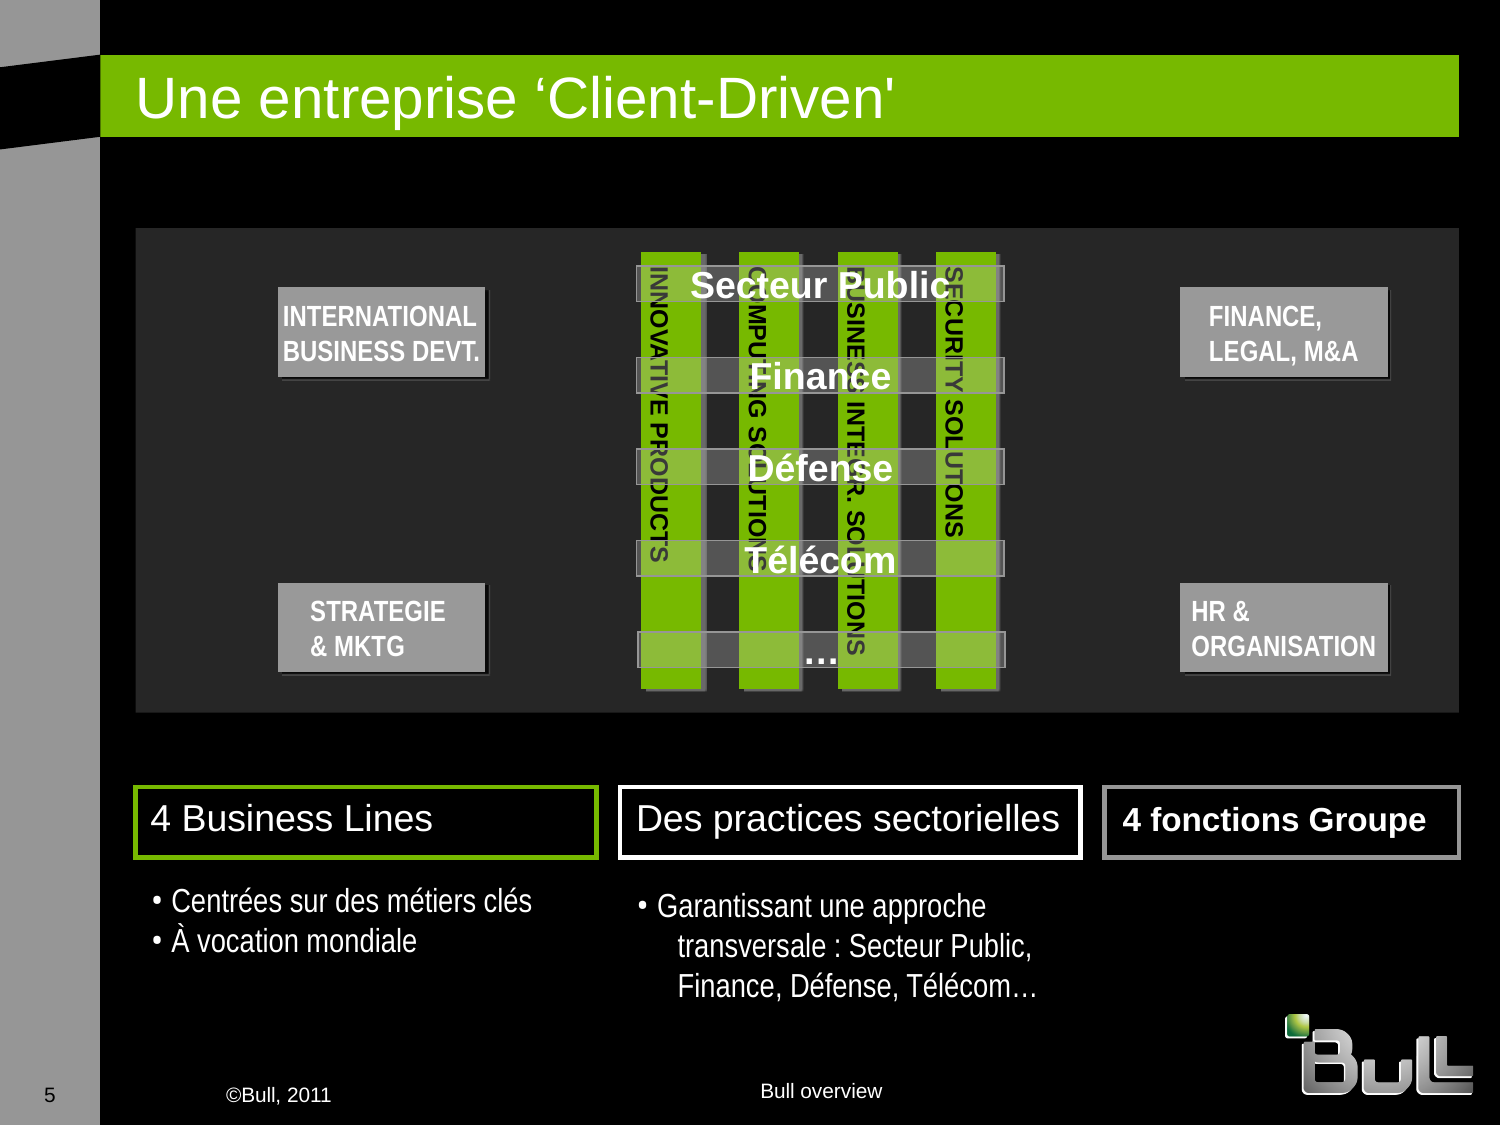

# Une entreprise ‘Client-Driven'
INTERNATIONAL BUSINESS DEVT.
FINANCE, LEGAL, M&A
INNOVATIVE PRODUCTS
COMPUTING SOLUTIONS
BUSINESS INTEGR. SOLUTIONS
SECURITY SOLUTONS
Secteur Public
Finance
Défense
STRATEGIE
& MKTG
HR &
ORGANISATION
Télécom
…
4 Business Lines
Centrées sur des métiers clés
À vocation mondiale
Des practices sectorielles
Garantissant une approche transversale : Secteur Public, Finance, Défense, Télécom…
4 fonctions Groupe